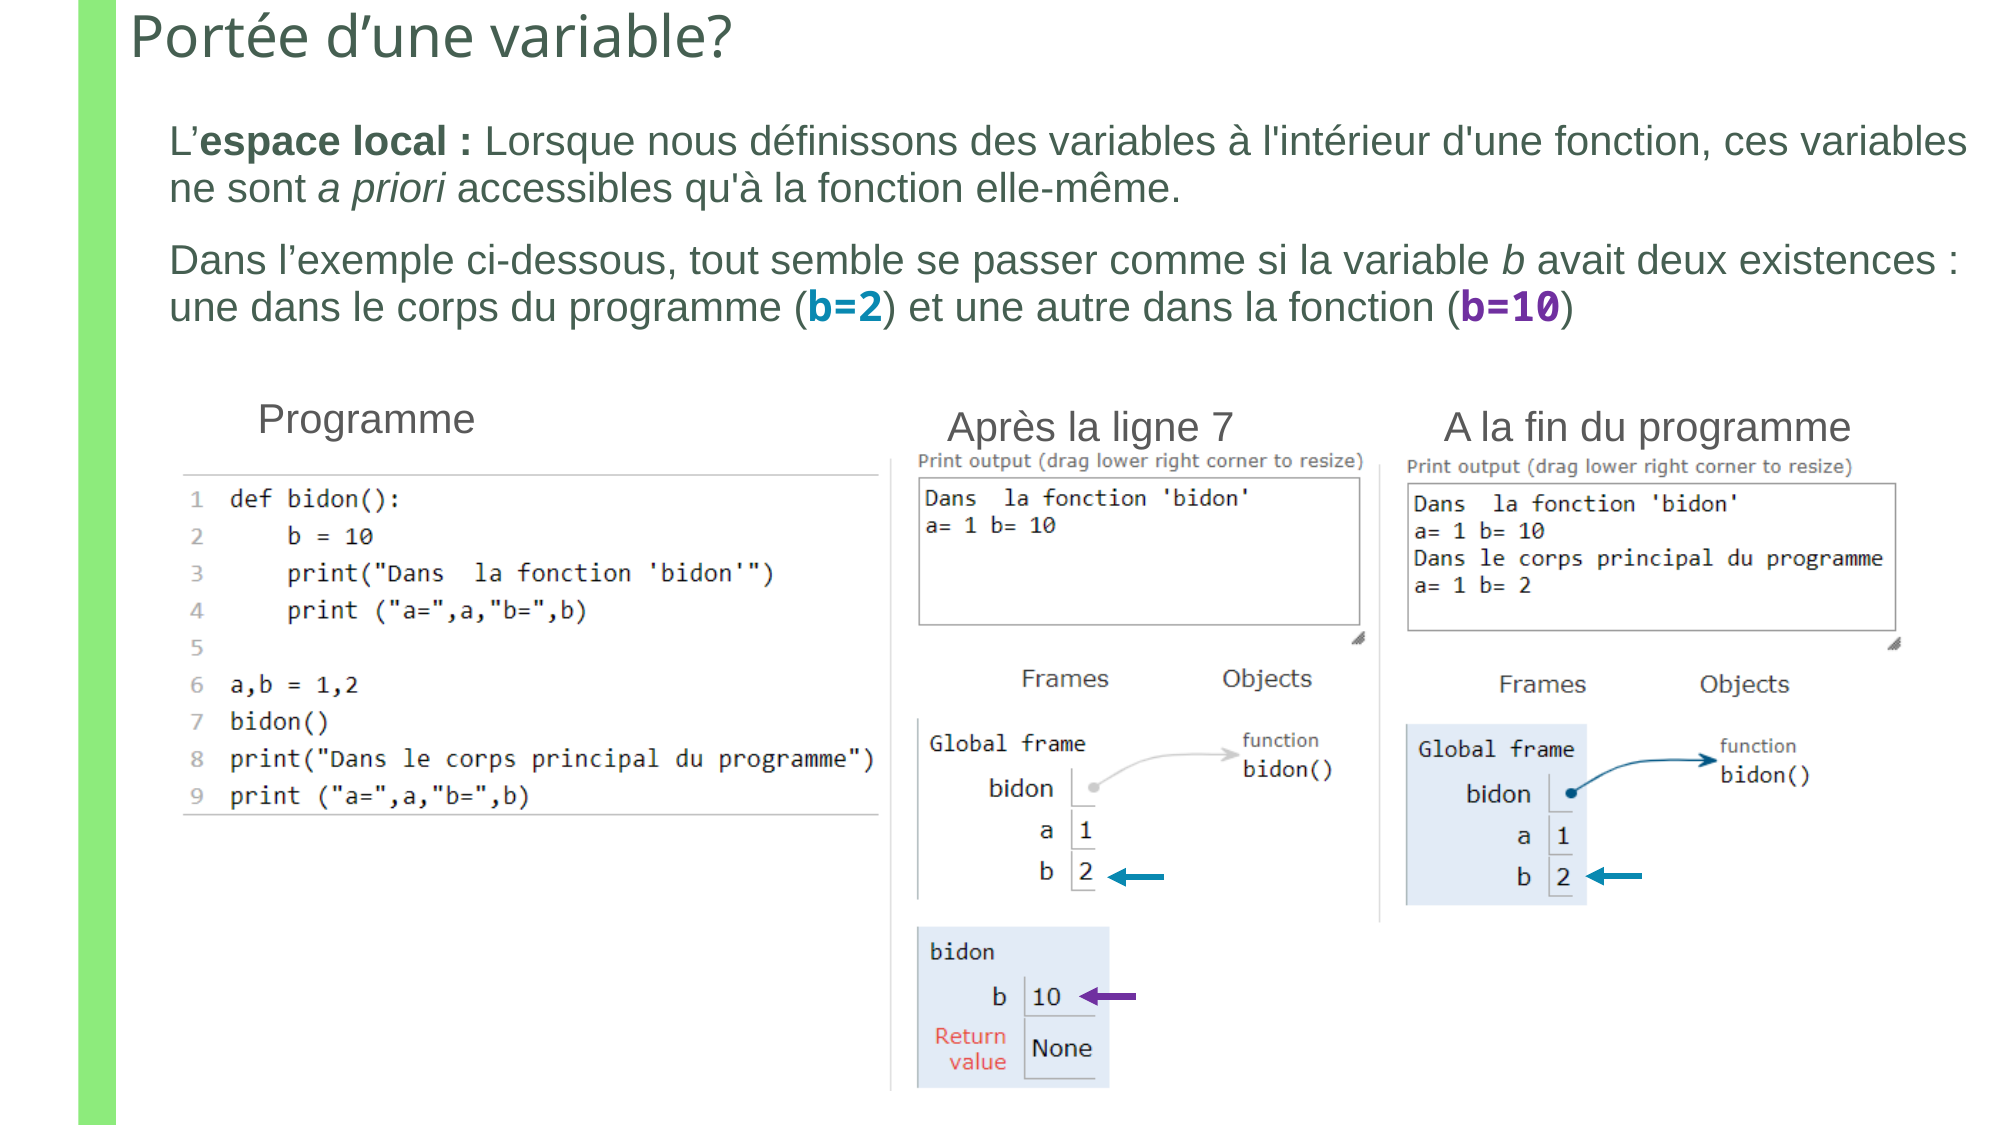

# Portée d’une variable?
L’espace local : Lorsque nous définissons des variables à l'intérieur d'une fonction, ces variables ne sont a priori accessibles qu'à la fonction elle-même.
Dans l’exemple ci-dessous, tout semble se passer comme si la variable b avait deux existences : une dans le corps du programme (b=2) et une autre dans la fonction (b=10)
Programme
Après la ligne 7
A la fin du programme